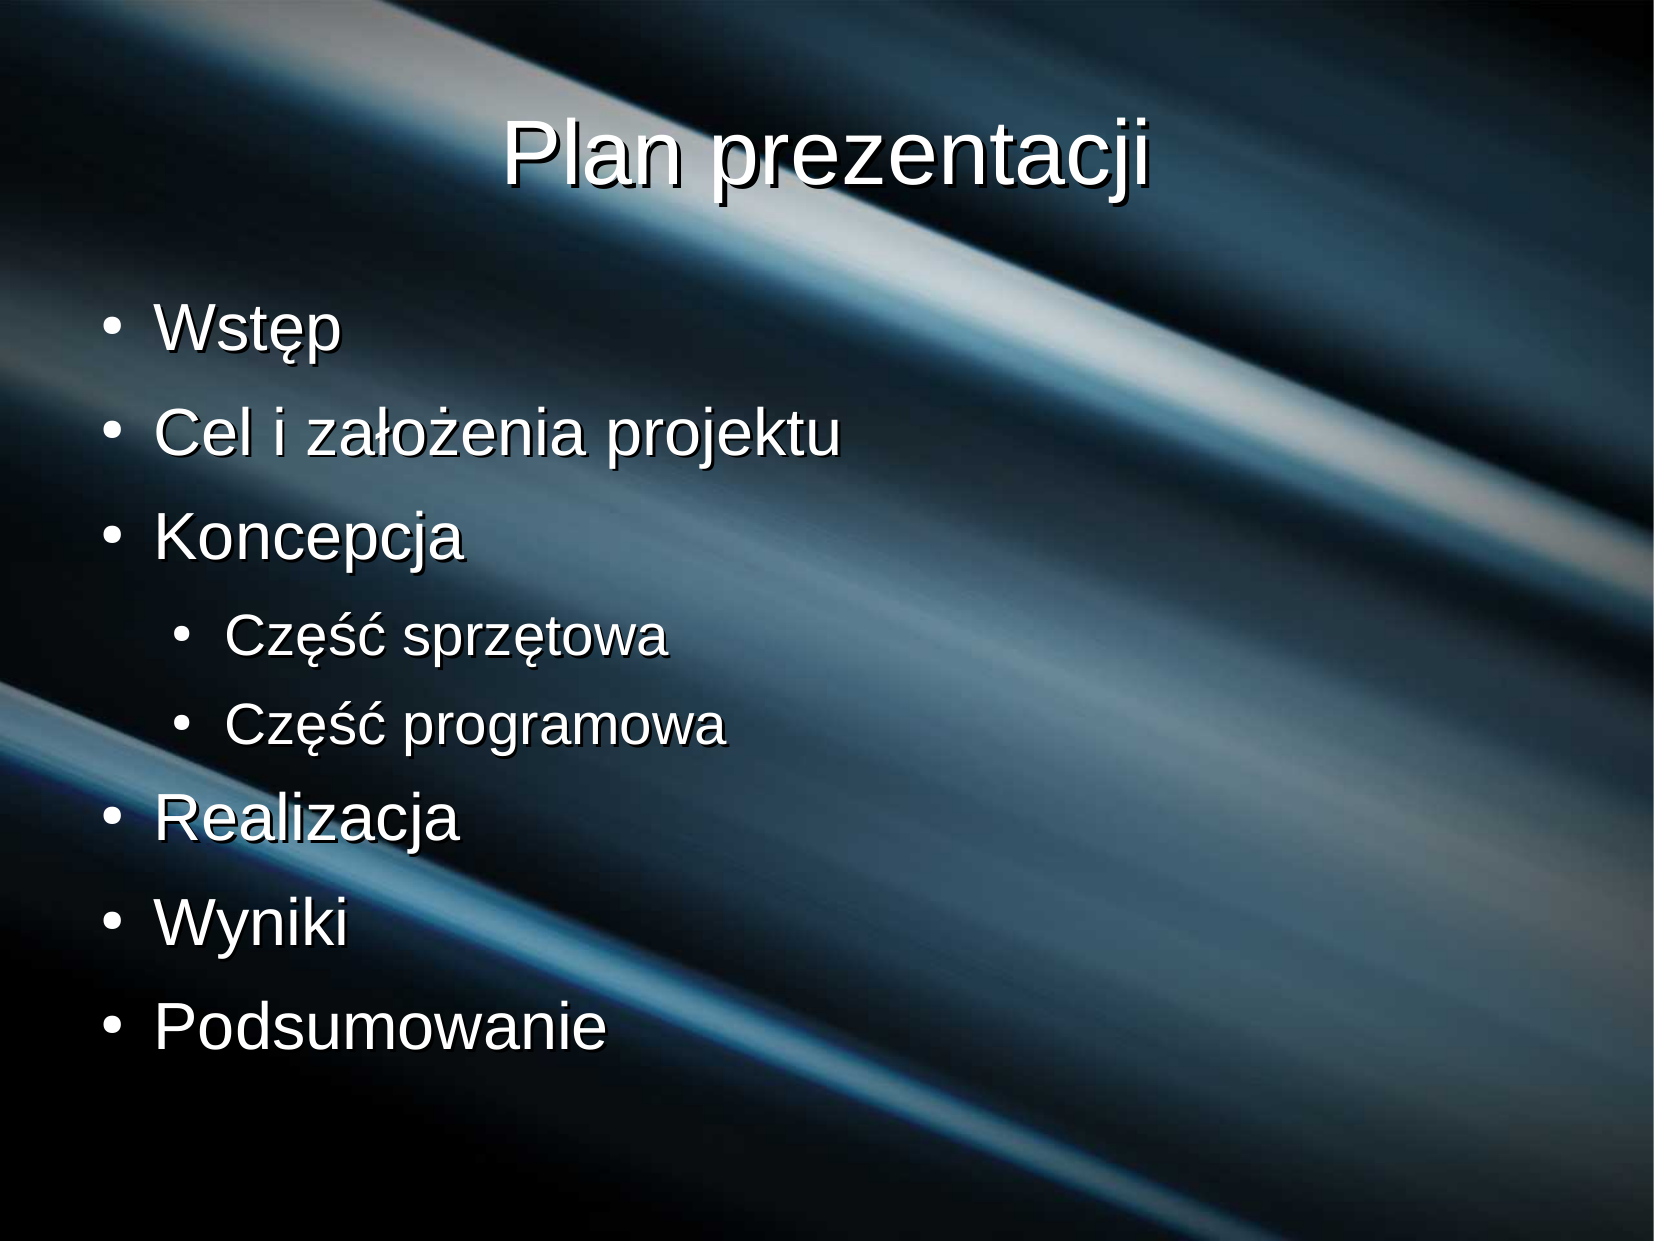

# Plan prezentacji
Wstęp
Cel i założenia projektu
Koncepcja
Część sprzętowa
Część programowa
Realizacja
Wyniki
Podsumowanie